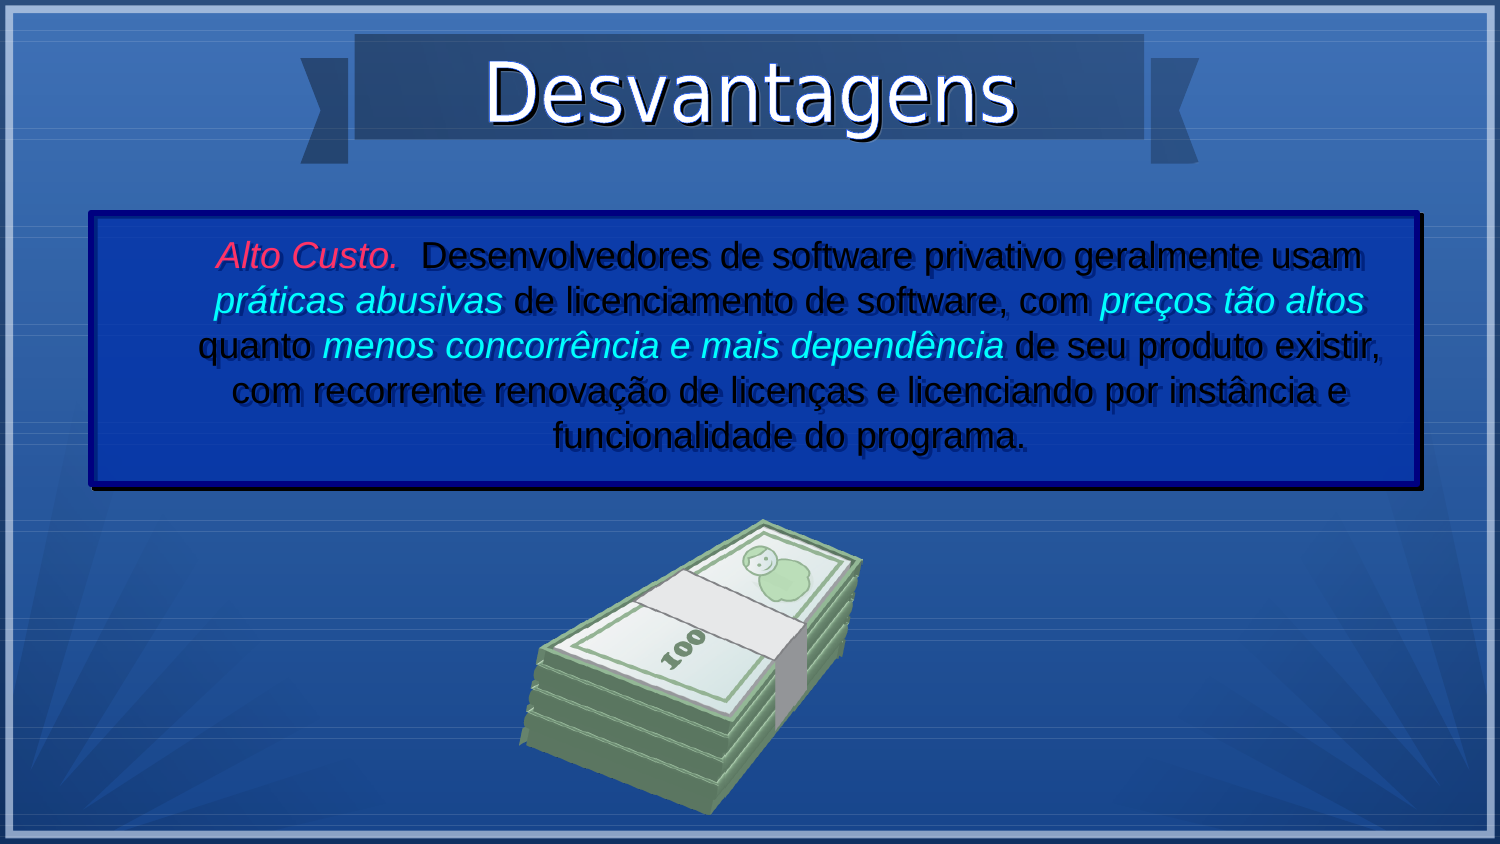

# Desvantagens
Alto Custo. Desenvolvedores de software privativo geralmente usam práticas abusivas de licenciamento de software, com preços tão altos quanto menos concorrência e mais dependência de seu produto existir, com recorrente renovação de licenças e licenciando por instância e funcionalidade do programa.